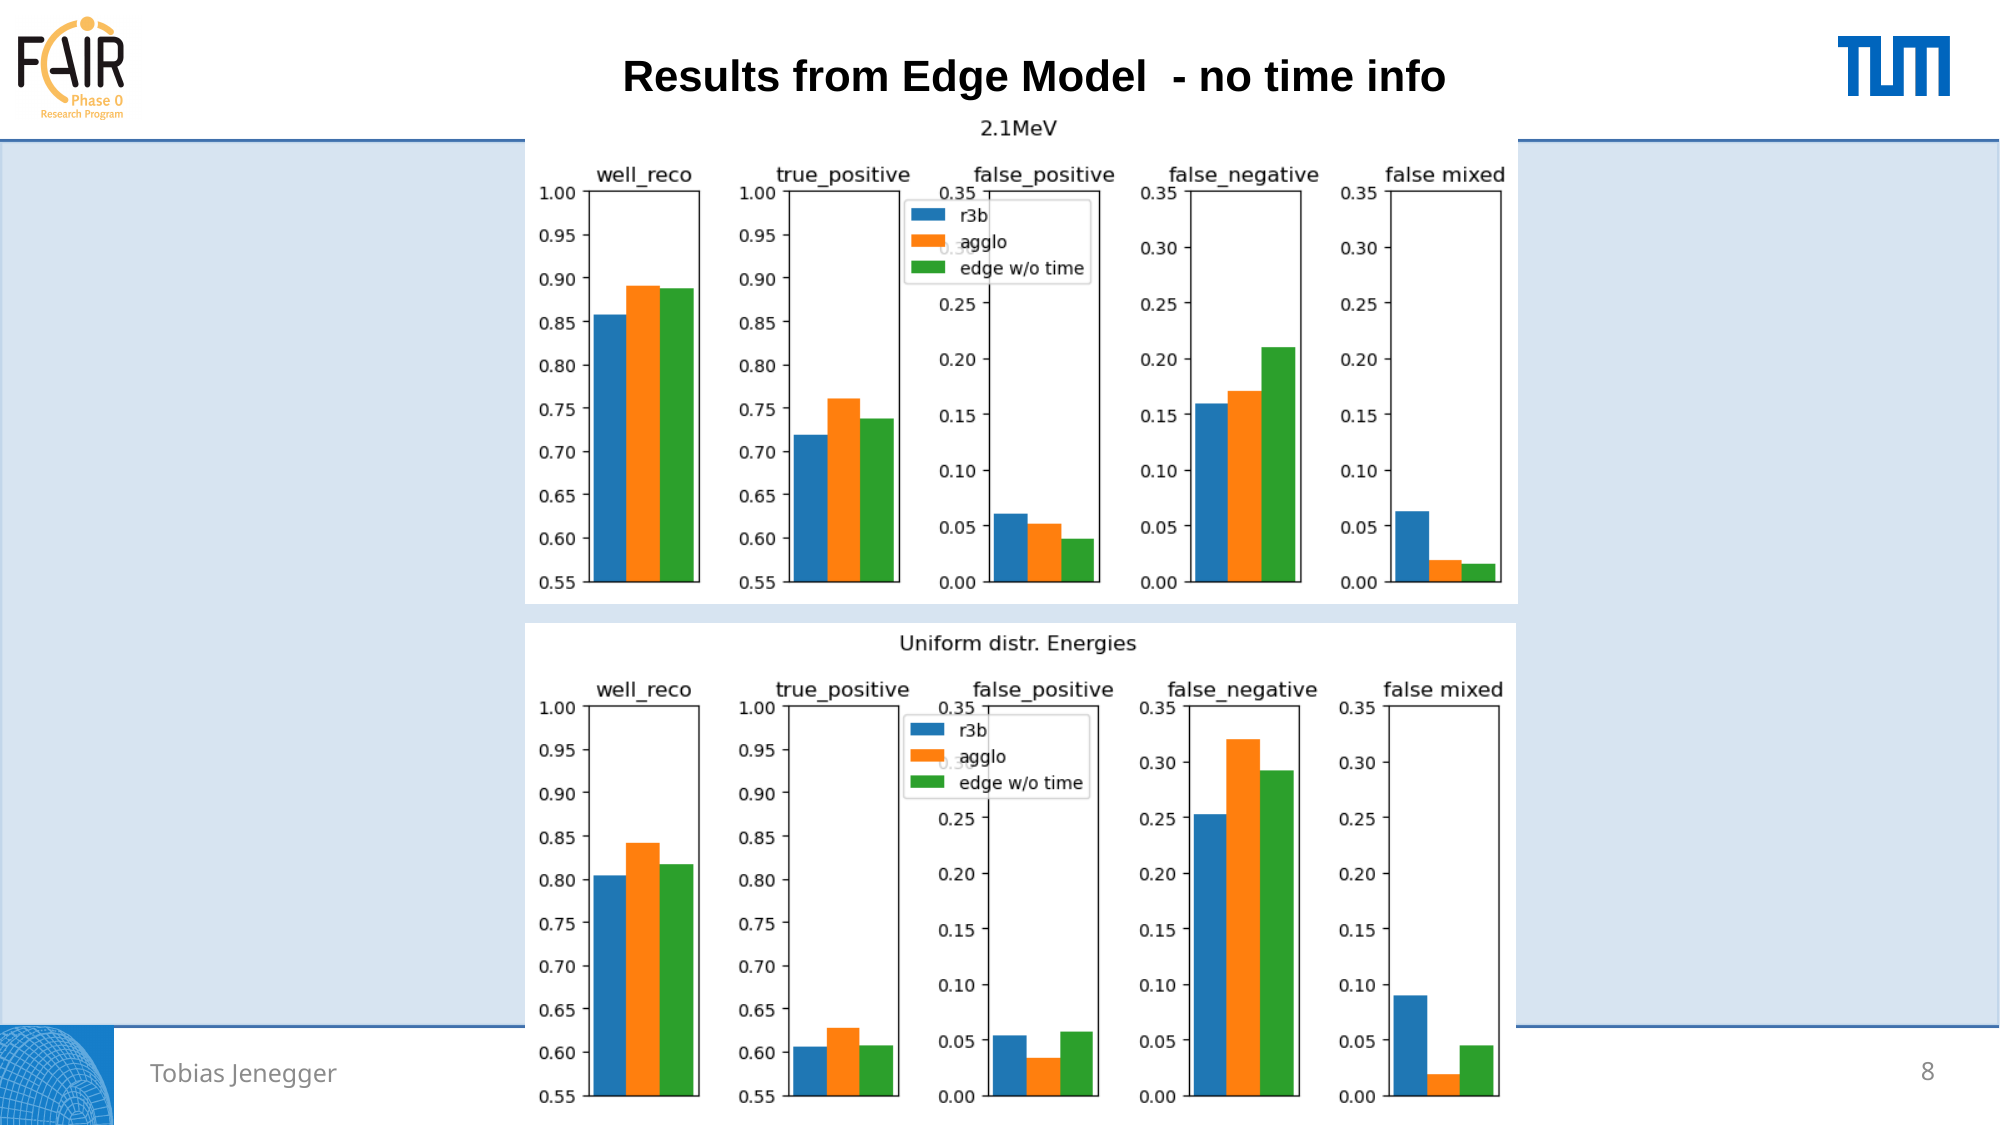

Results from Edge Model - no time info
8